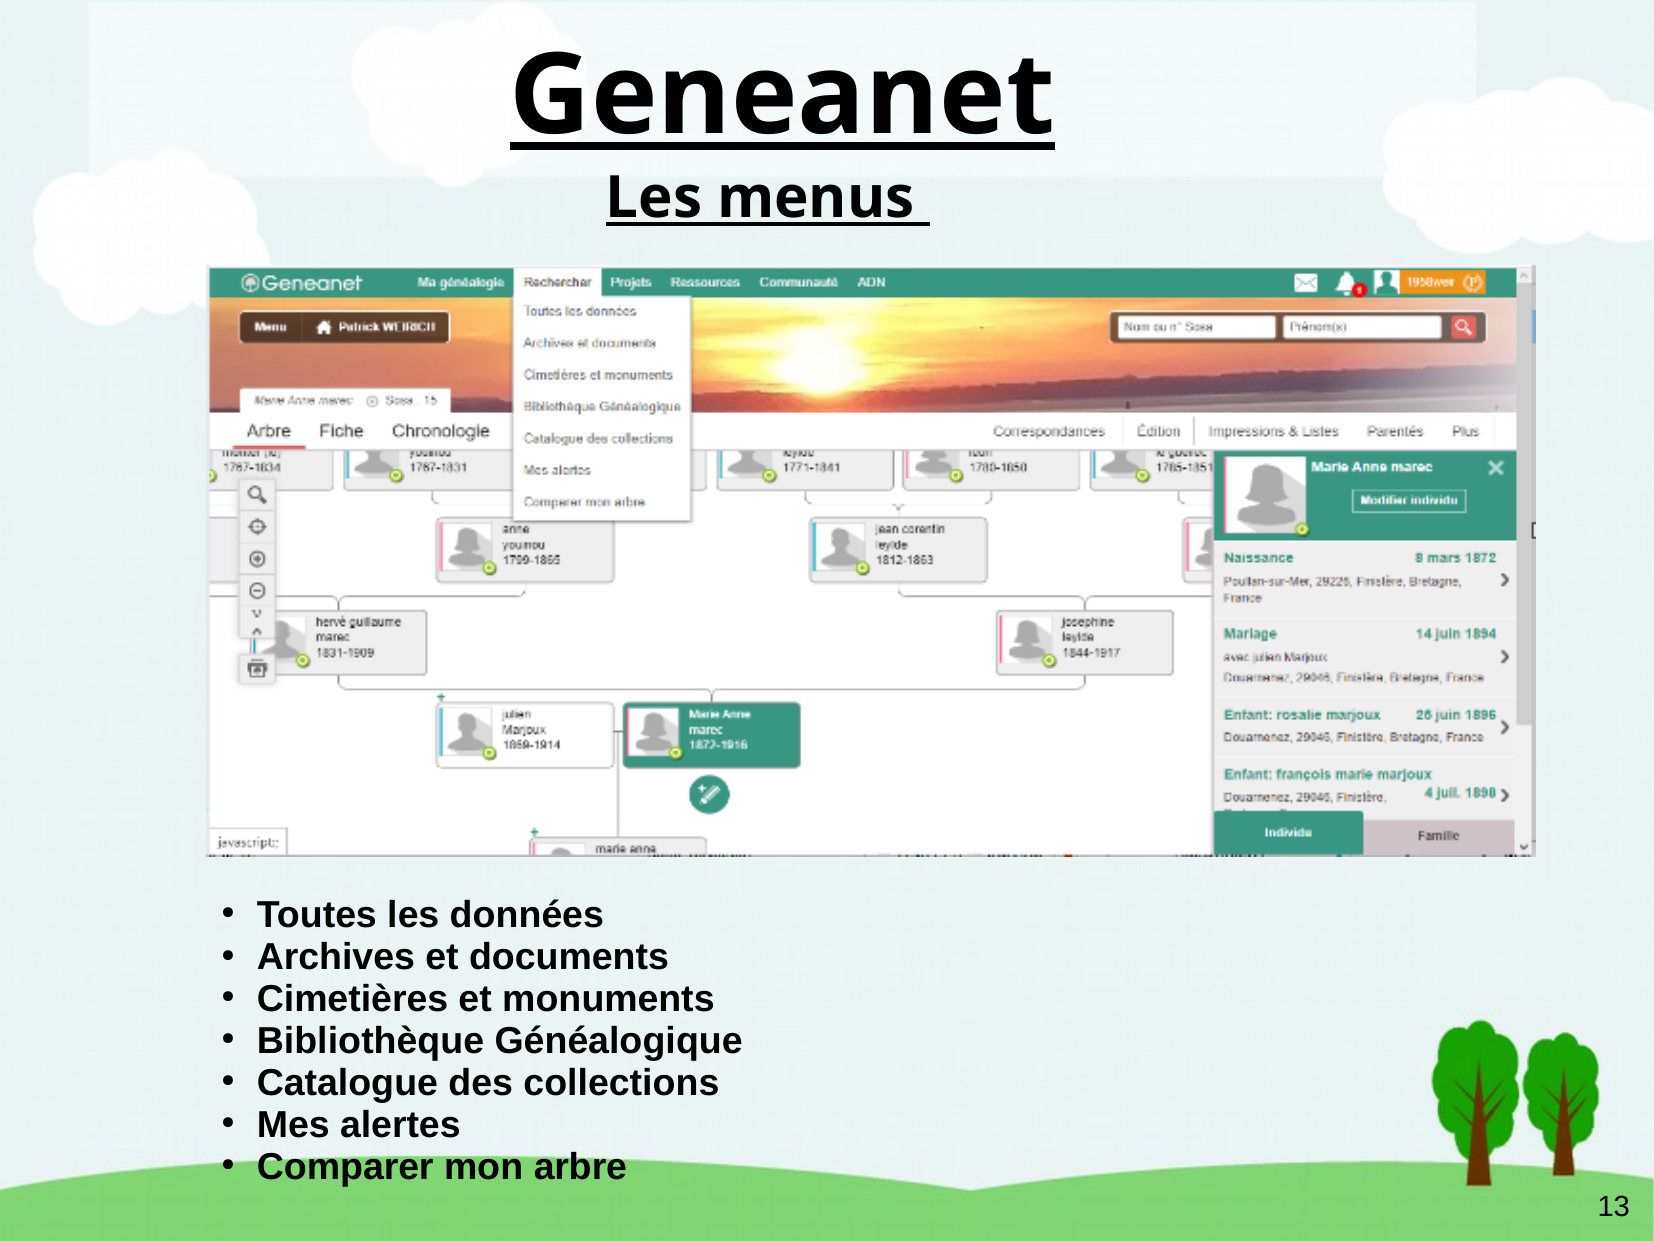

# Geneanet
Les menus
Toutes les données
Archives et documents
Cimetières et monuments
Bibliothèque Généalogique
Catalogue des collections
Mes alertes
Comparer mon arbre
13